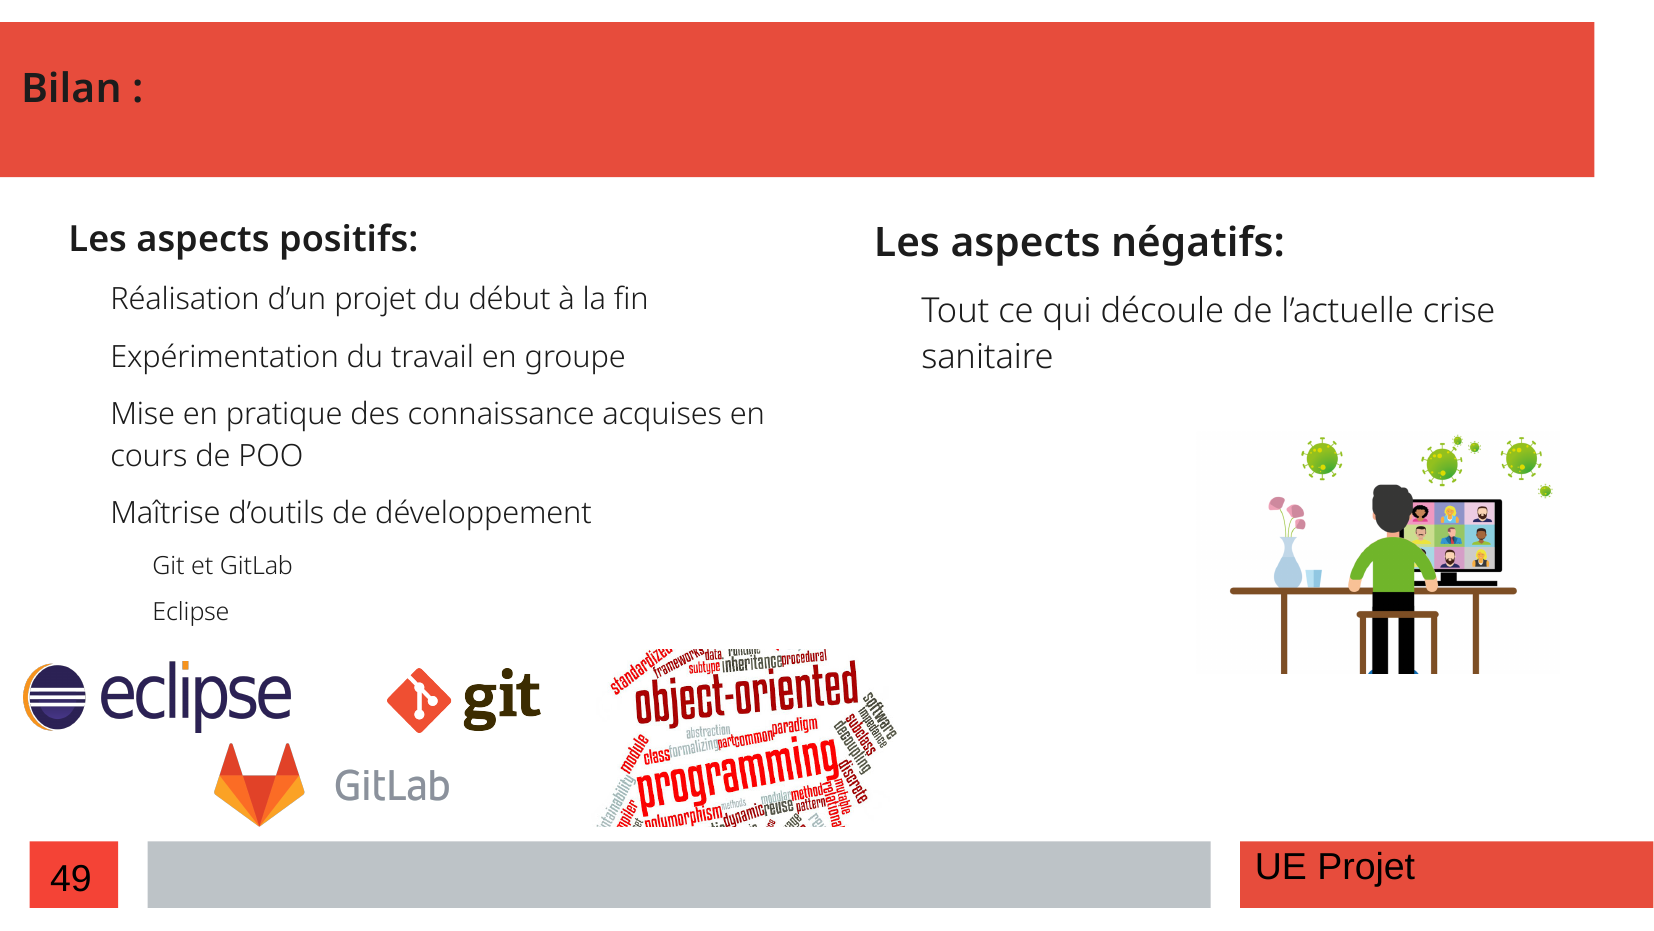

# Bilan :
Les aspects positifs:
Réalisation d’un projet du début à la fin
Expérimentation du travail en groupe
Mise en pratique des connaissance acquises en cours de POO
Maîtrise d’outils de développement
Git et GitLab
Eclipse
Les aspects négatifs:
Tout ce qui découle de l’actuelle crise sanitaire
UE Projet
49